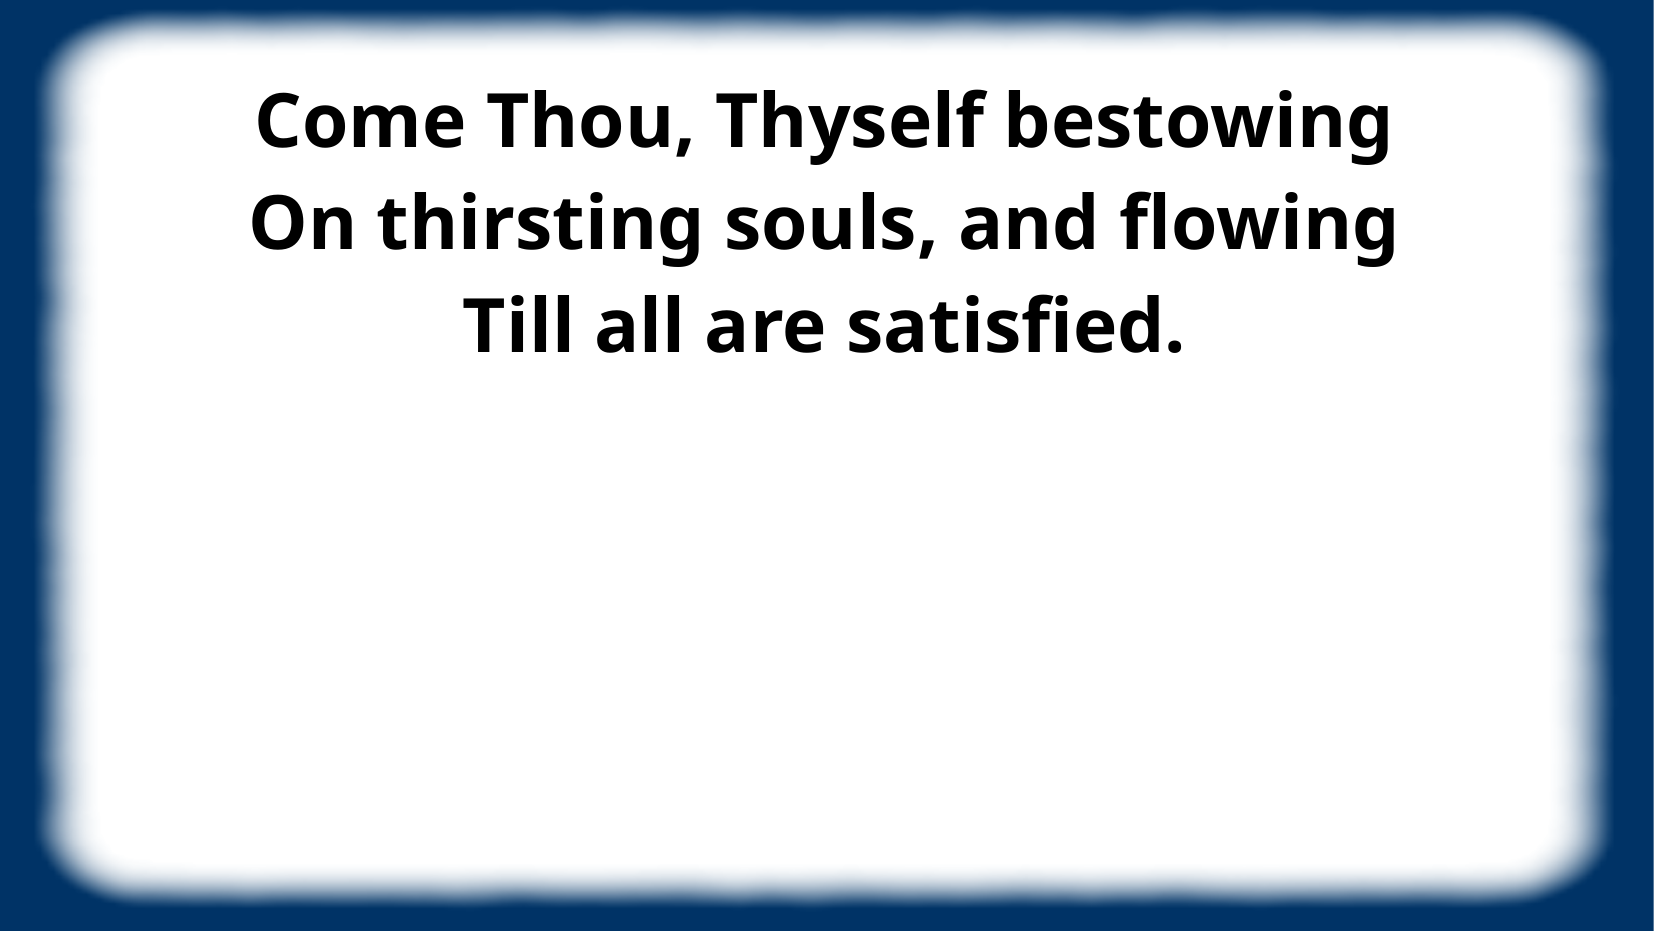

Come Thou, Thyself bestowing
On thirsting souls, and flowing
Till all are satisfied.